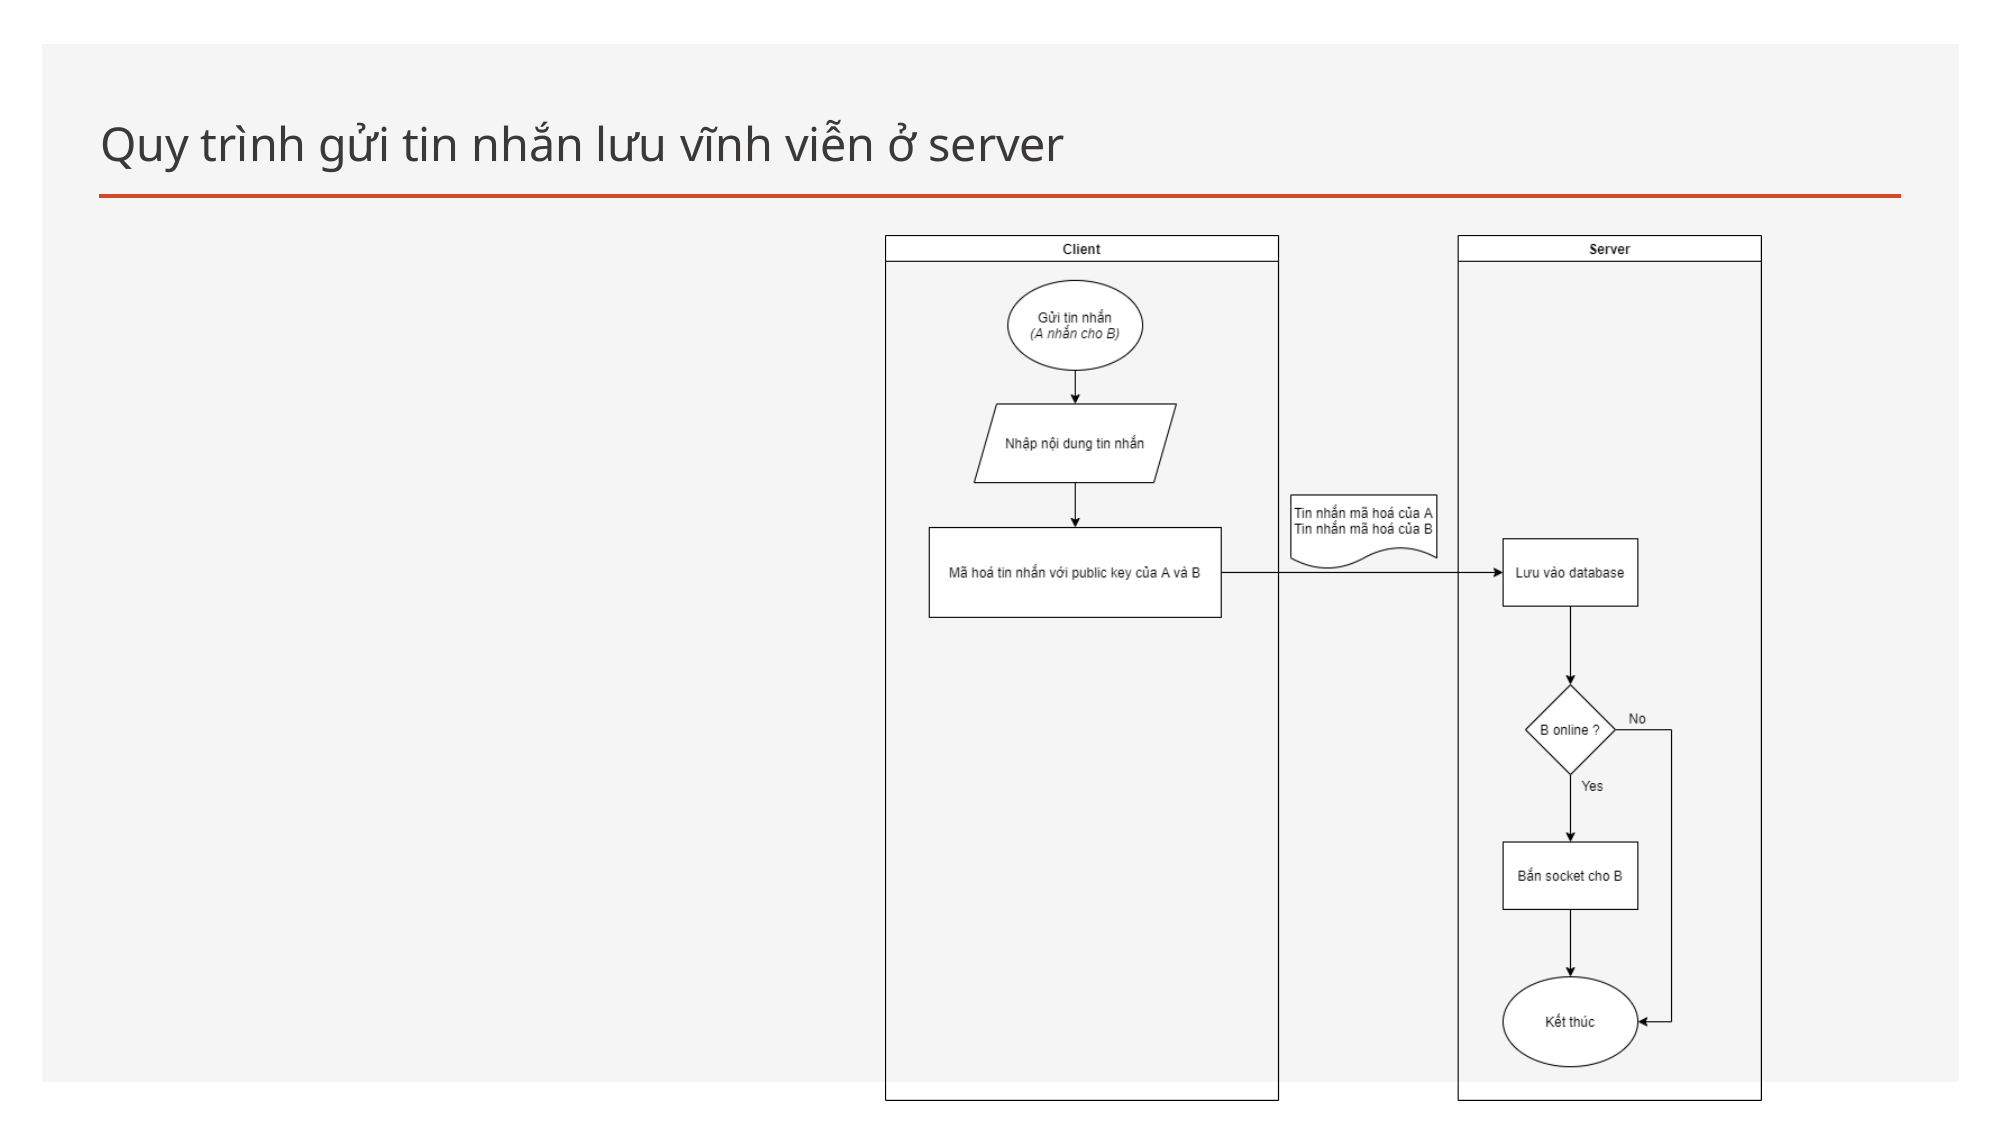

# Quy trình gửi tin nhắn lưu vĩnh viễn ở server